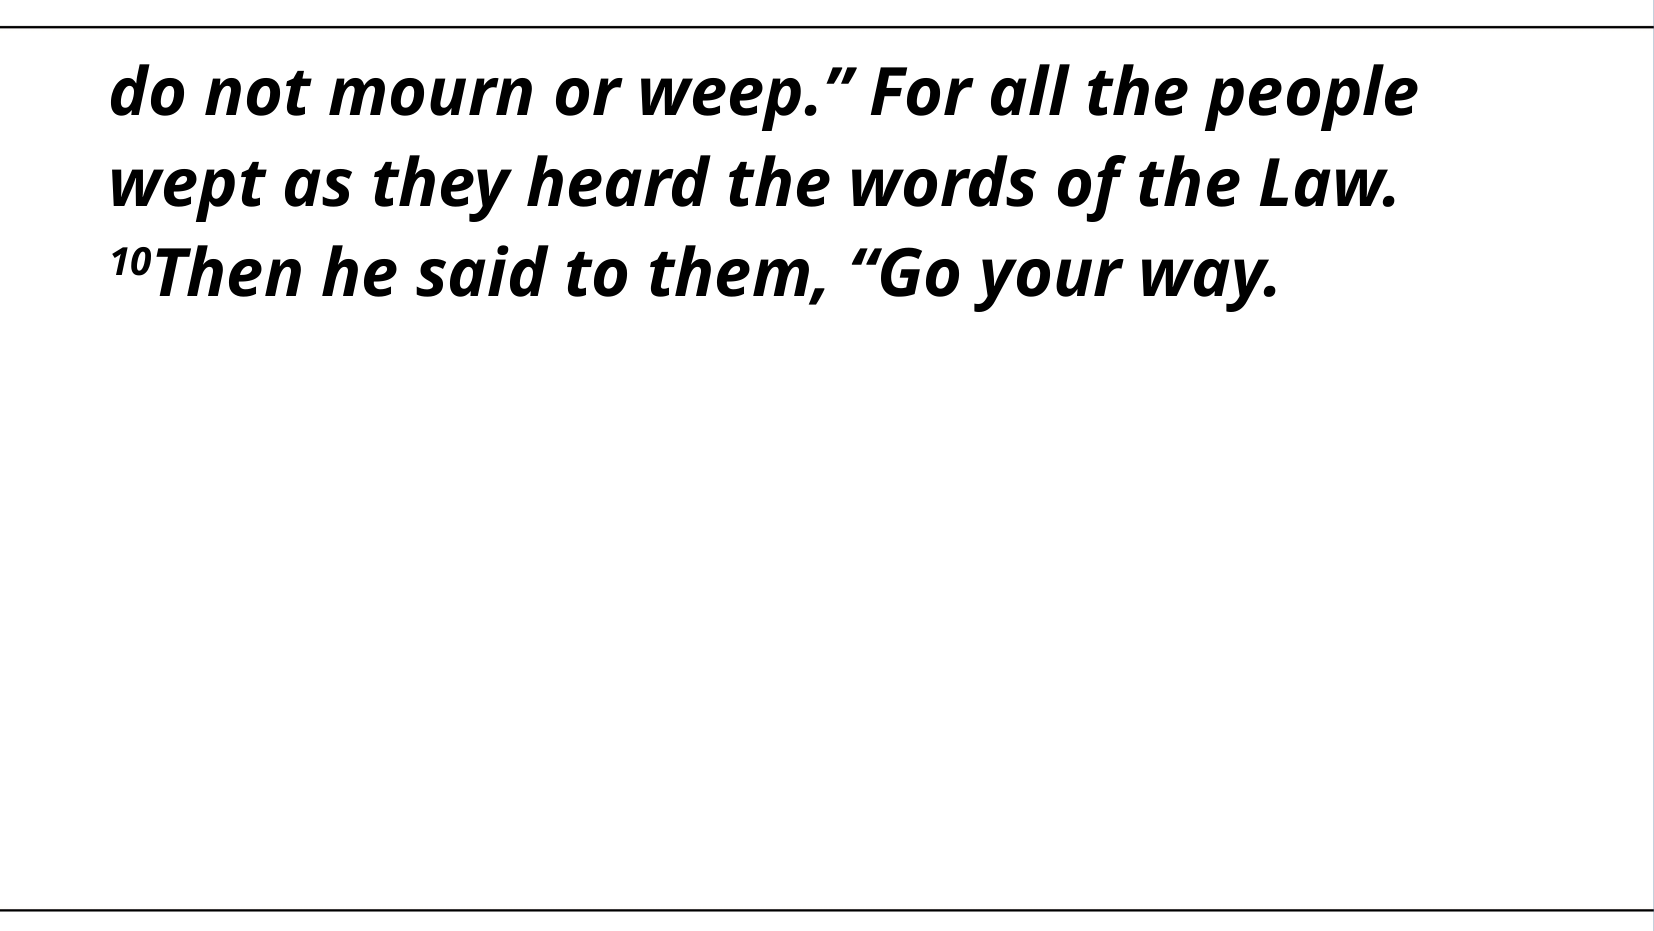

do not mourn or weep.” For all the people wept as they heard the words of the Law.
10Then he said to them, “Go your way.